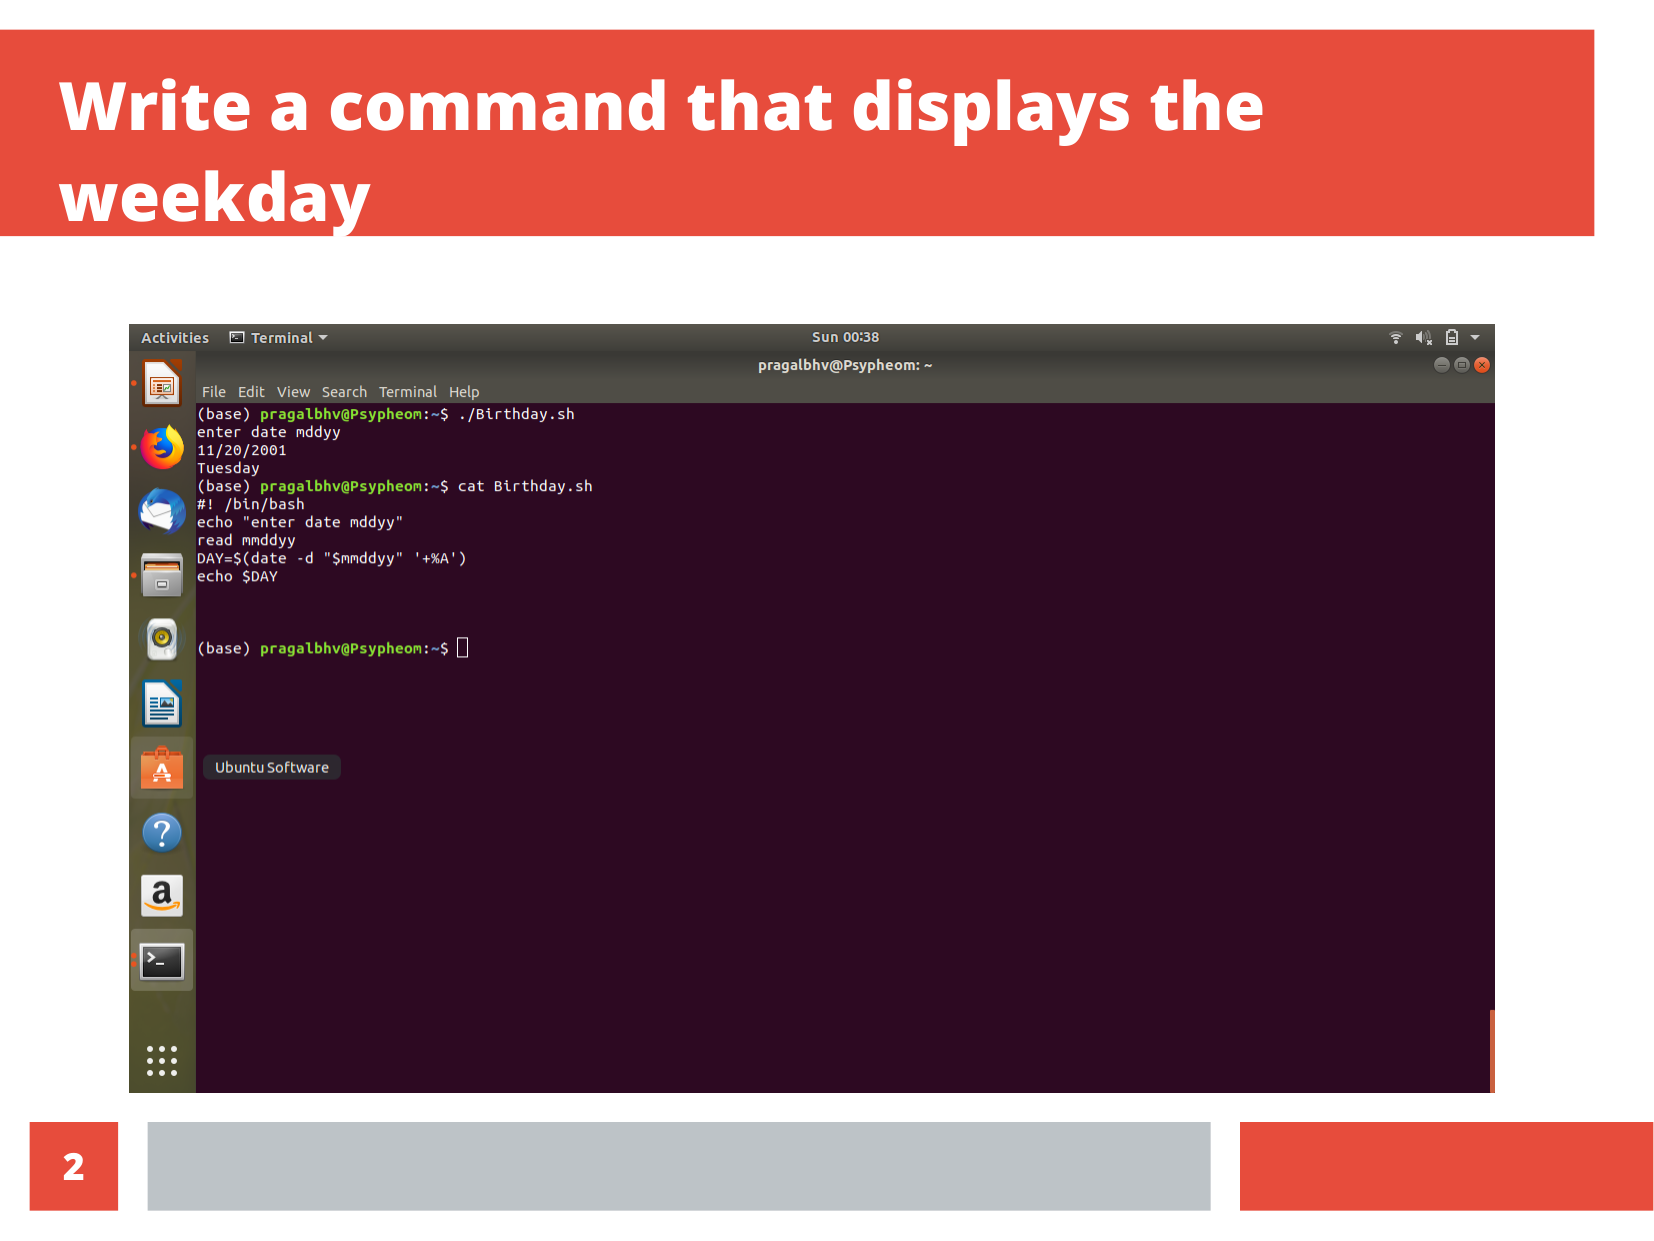

# Write a command that displays the weekday
2